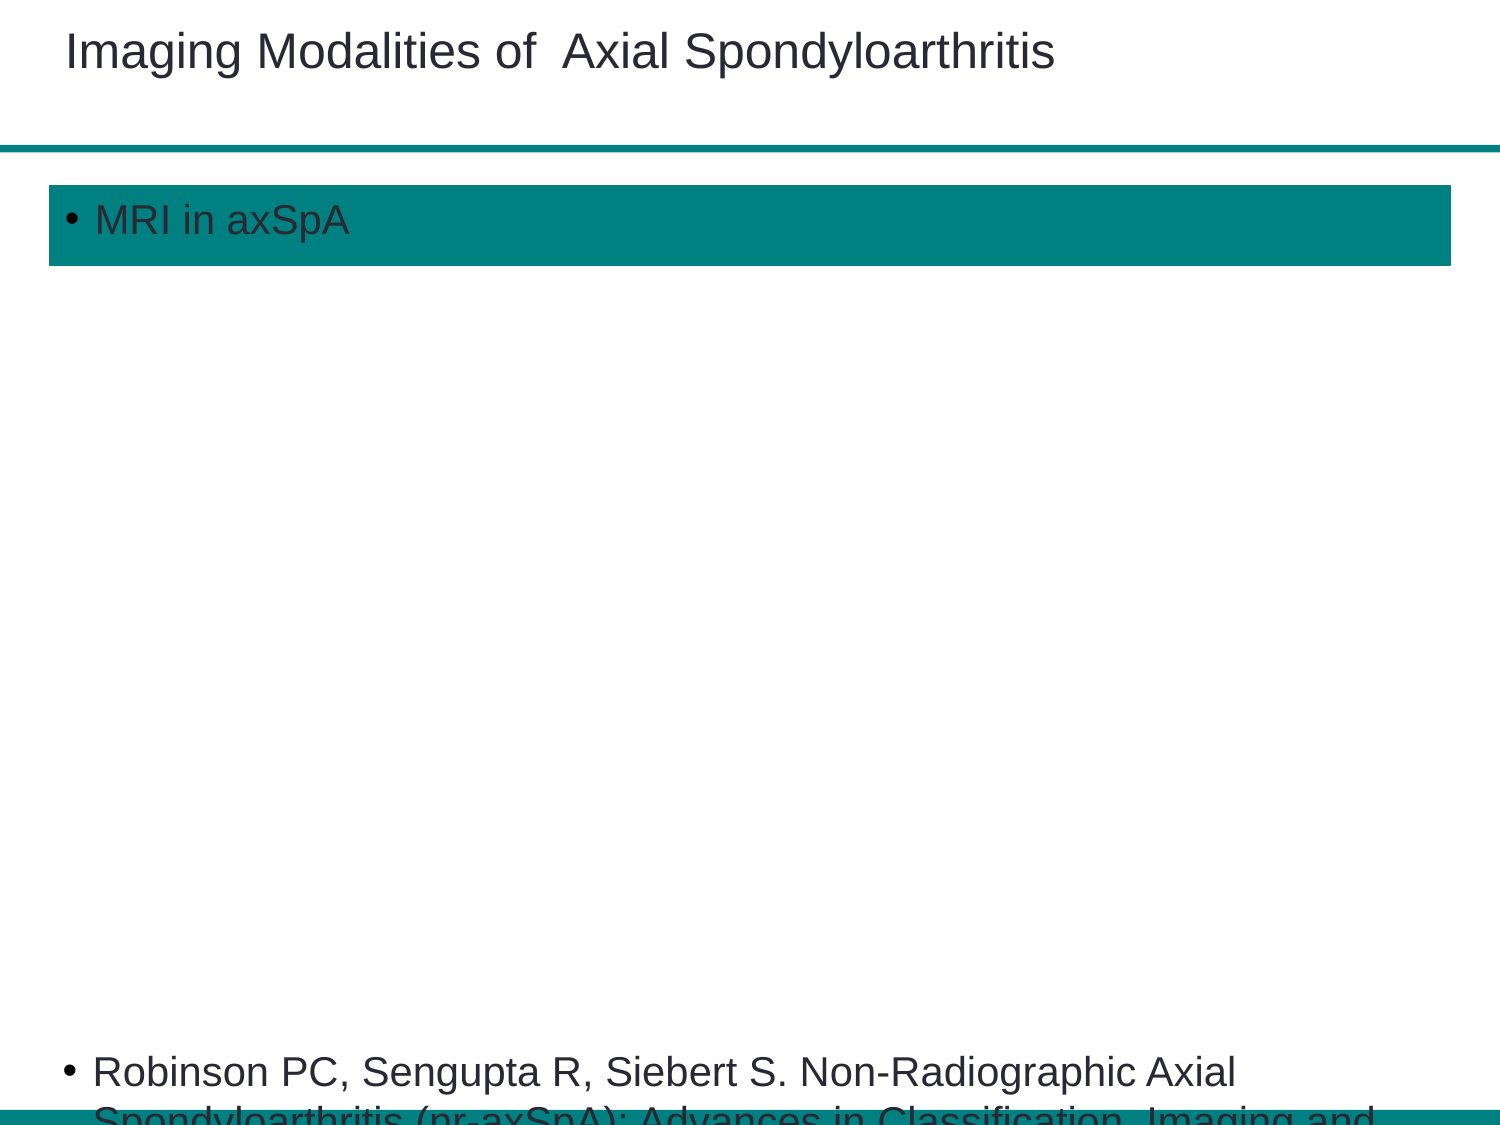

Imaging Modalities of Axial Spondyloarthritis
# MRI in axSpA
A typical protocol for MRI scanning would include oblique scans through the sacroiliac joint with T1 and fat-suppressed sequences like STIR, SPUR or Dixon
The advantage of using such a protocol is the short duration required for the patient to be in the scanner, but it is important to note that the lack of axial sequences may prevent detailed assessment of the presence of associated nerve root lesions
No contrast is required for diagnosis as it does not increase the diagnostic yield
The inflammatory lesions needed for diagnosis are able to be seen on the fat-suppressed sequences. While scanning the lumbar, thoracic or cervical spine has been shown to increase diagnostic yield for axSpA substantially it is often important to investigate the cause of a patient’s back pain
Robinson PC, Sengupta R, Siebert S. Non-Radiographic Axial Spondyloarthritis (nr-axSpA): Advances in Classification, Imaging and Therapy. Rheumatology and therapy. 2019 Jun 1;6(2):165-77.